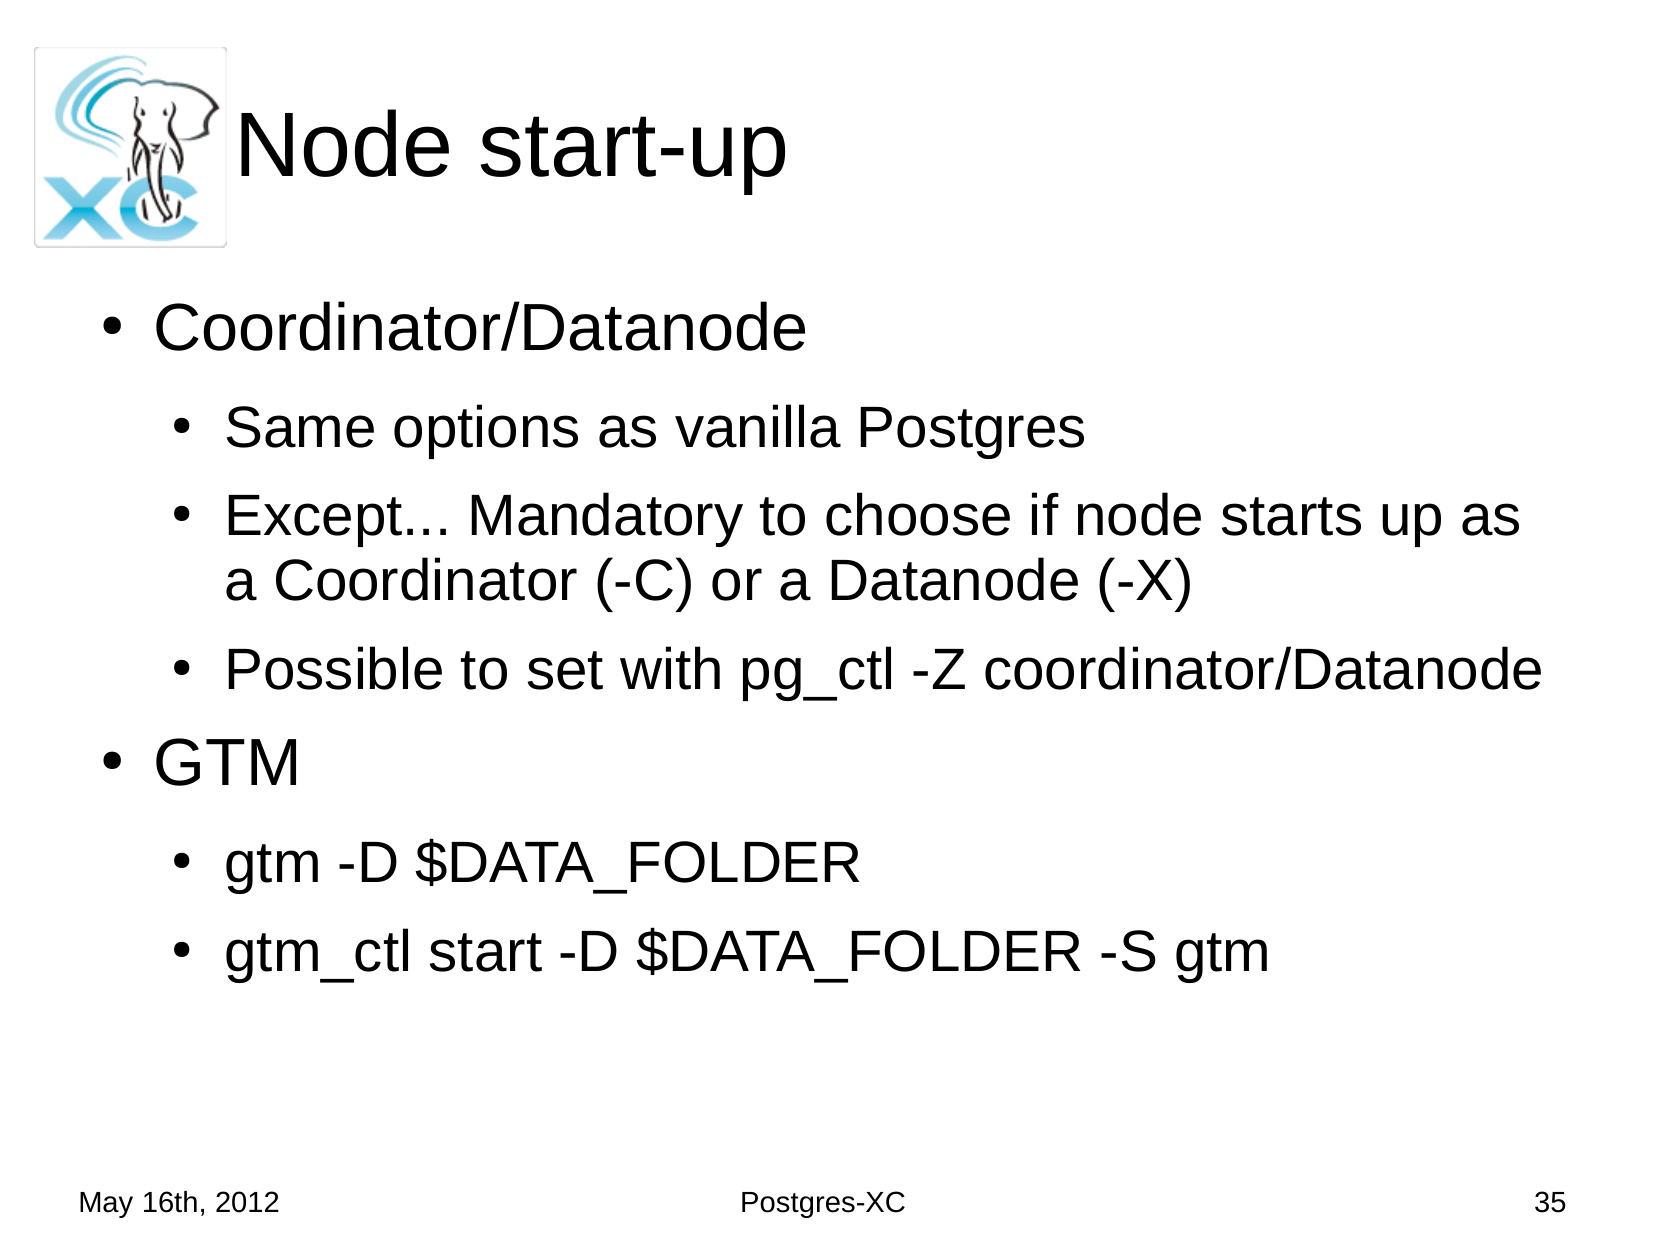

# Node start-up
Coordinator/Datanode
Same options as vanilla Postgres
Except... Mandatory to choose if node starts up as a Coordinator (-C) or a Datanode (-X)
Possible to set with pg_ctl -Z coordinator/Datanode
GTM
gtm -D $DATA_FOLDER
gtm_ctl start -D $DATA_FOLDER -S gtm
35